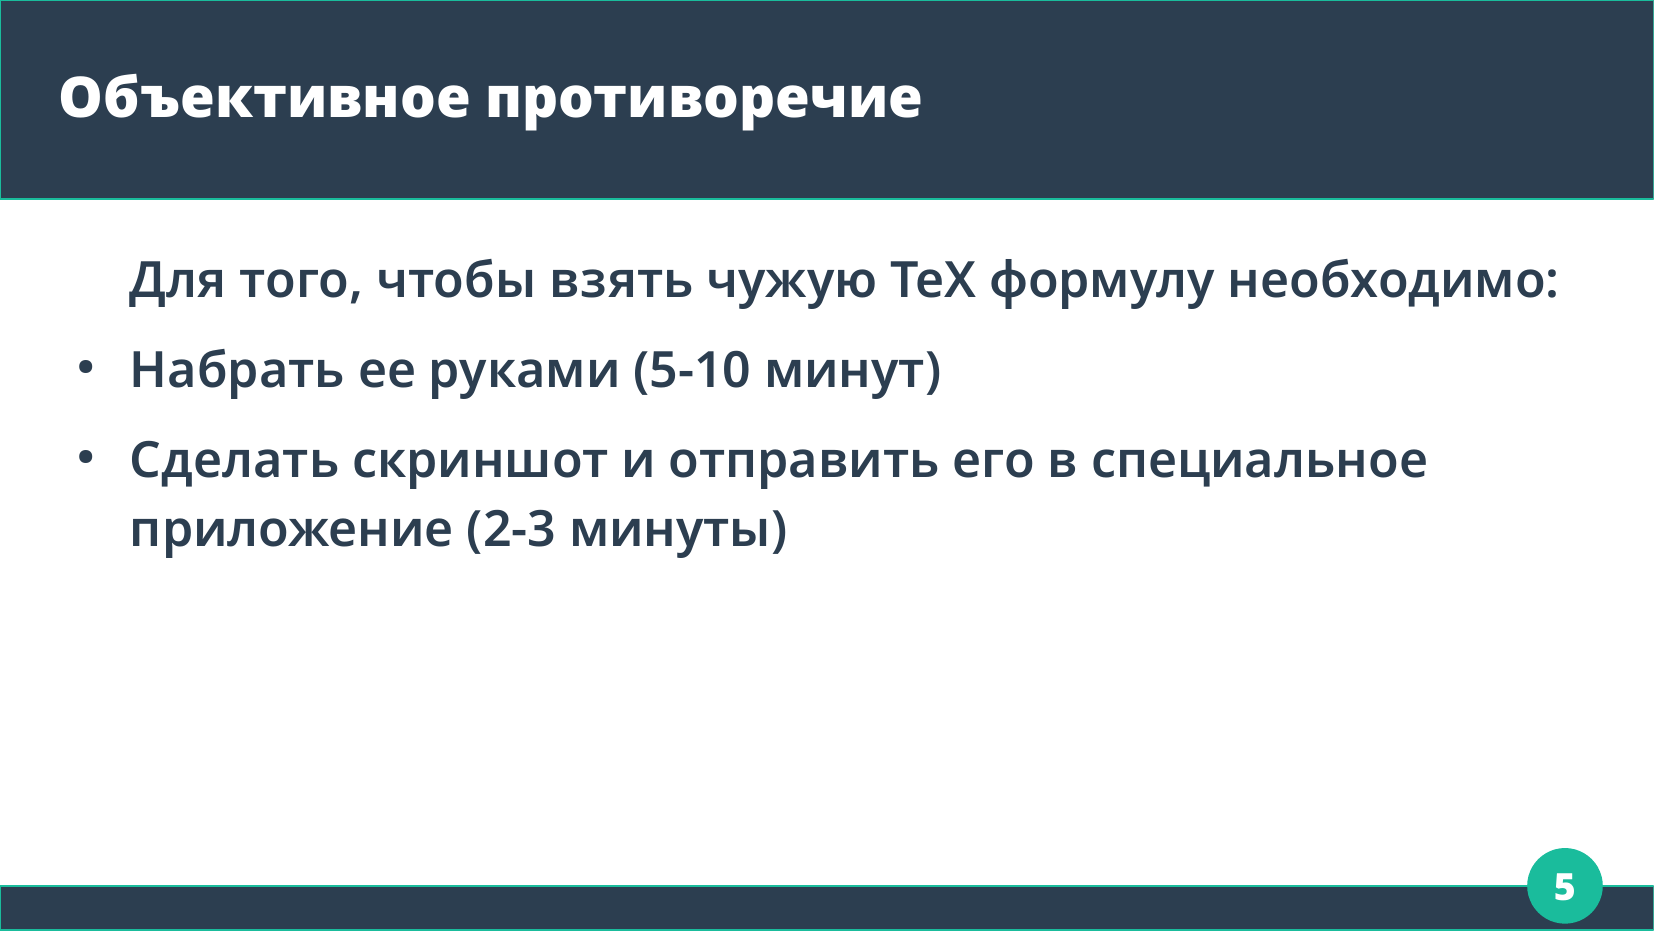

# Объективное противоречие
Для того, чтобы взять чужую TeX формулу необходимо:
Набрать ее руками (5-10 минут)
Сделать скриншот и отправить его в специальное приложение (2-3 минуты)
5